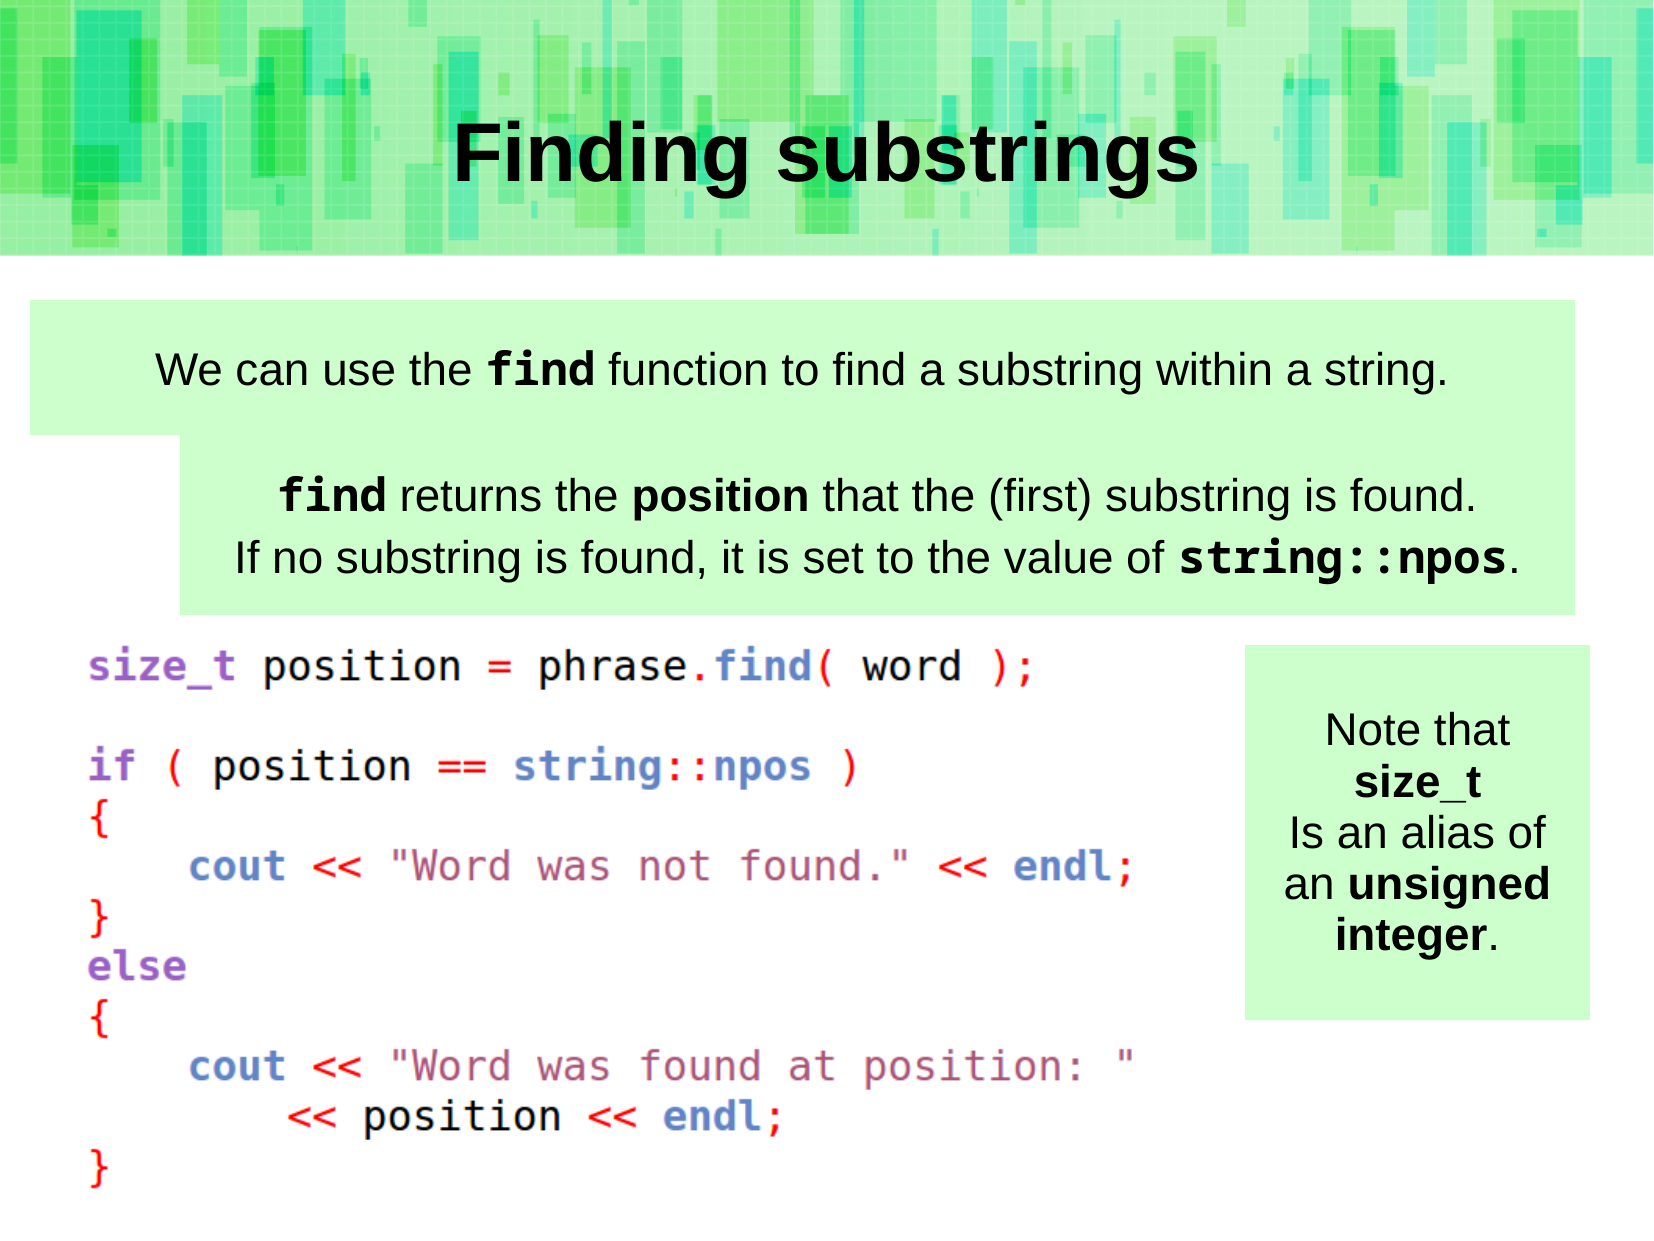

# Finding substrings
We can use the find function to find a substring within a string.
find returns the position that the (first) substring is found.
If no substring is found, it is set to the value of string::npos.
Note that size_t
Is an alias of an unsigned integer.